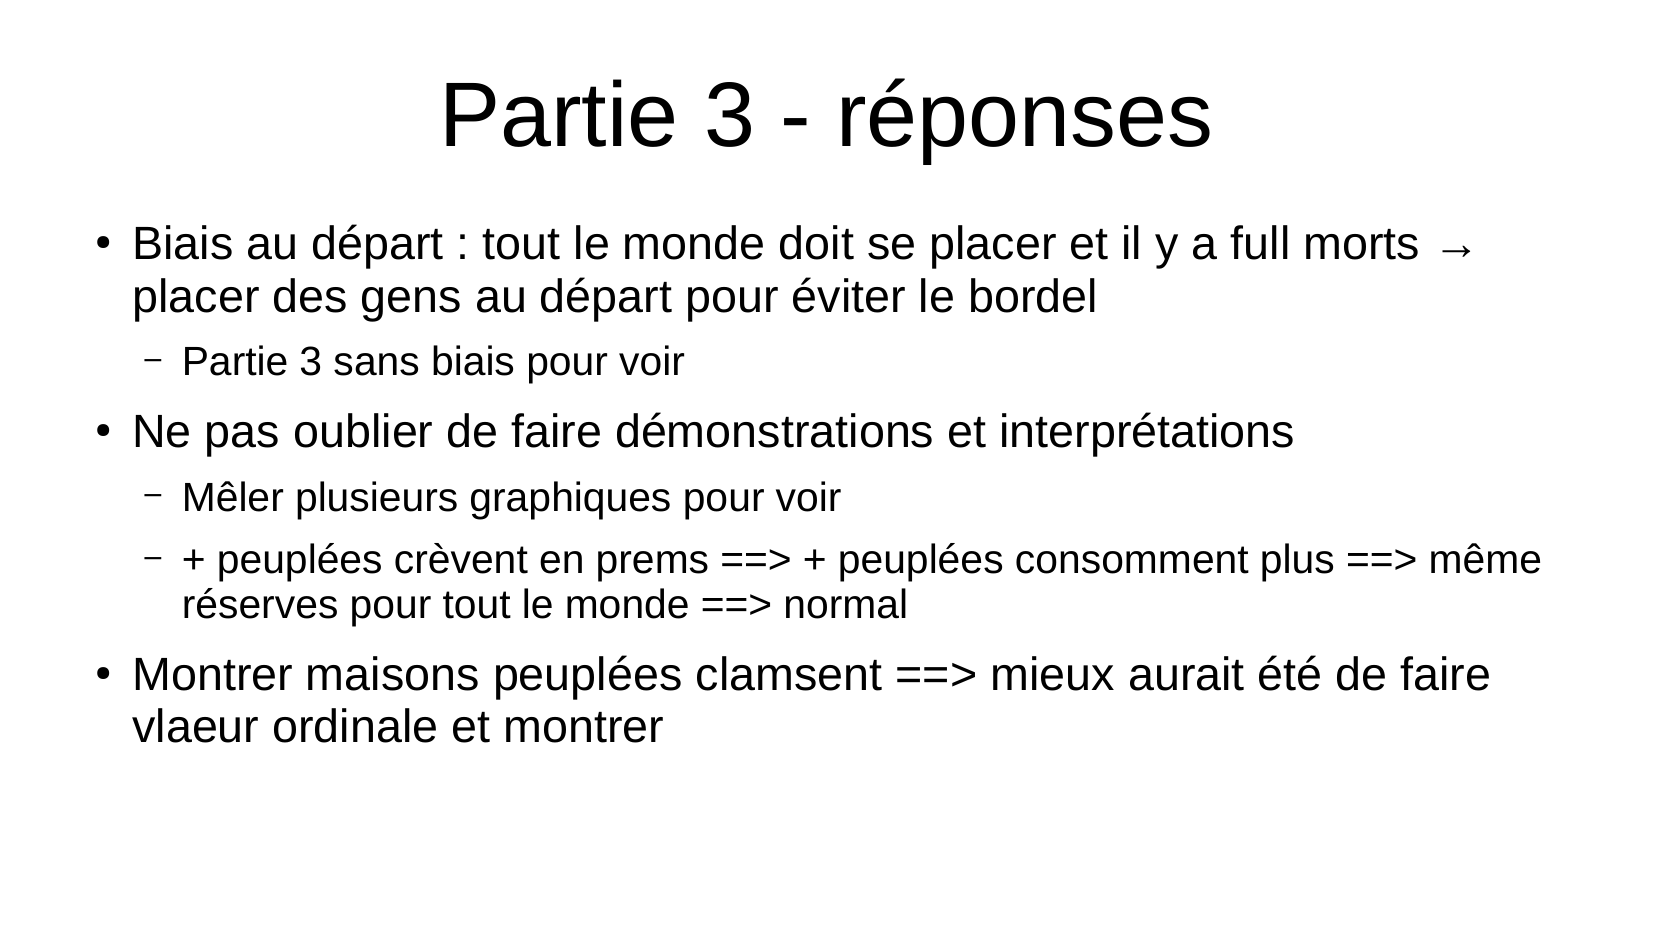

# Partie 3 - réponses
Biais au départ : tout le monde doit se placer et il y a full morts → placer des gens au départ pour éviter le bordel
Partie 3 sans biais pour voir
Ne pas oublier de faire démonstrations et interprétations
Mêler plusieurs graphiques pour voir
+ peuplées crèvent en prems ==> + peuplées consomment plus ==> même réserves pour tout le monde ==> normal
Montrer maisons peuplées clamsent ==> mieux aurait été de faire vlaeur ordinale et montrer